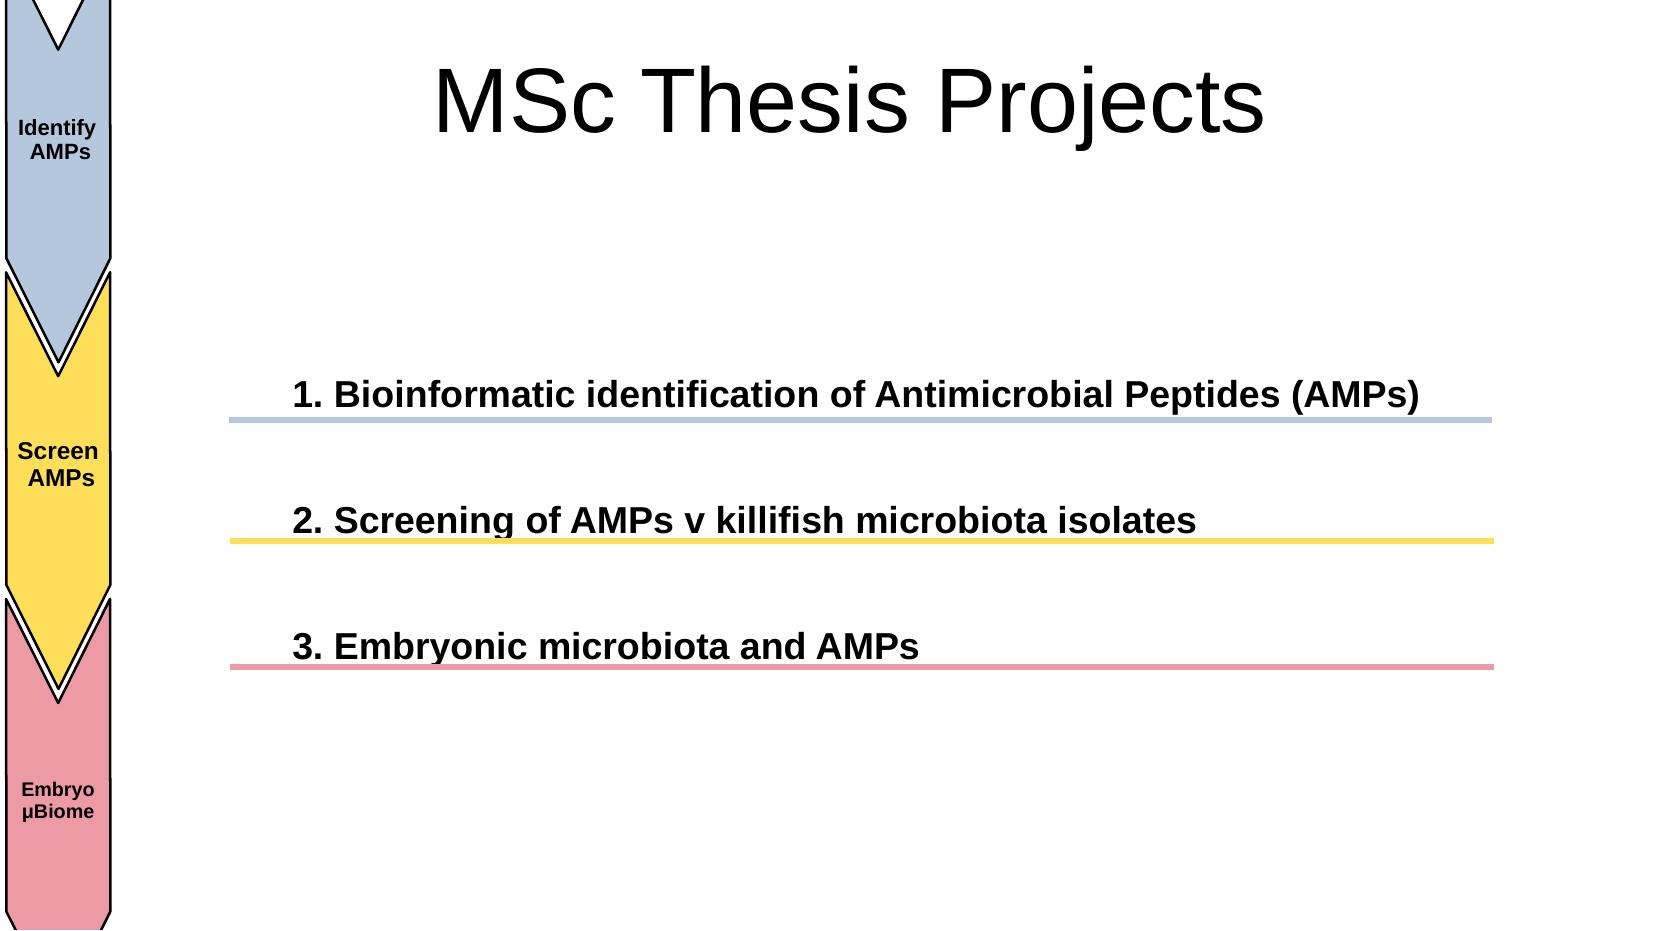

# MSc Thesis Projects
1. Bioinformatic identification of Antimicrobial Peptides (AMPs)
2. Screening of AMPs v killifish microbiota isolates
3. Embryonic microbiota and AMPs